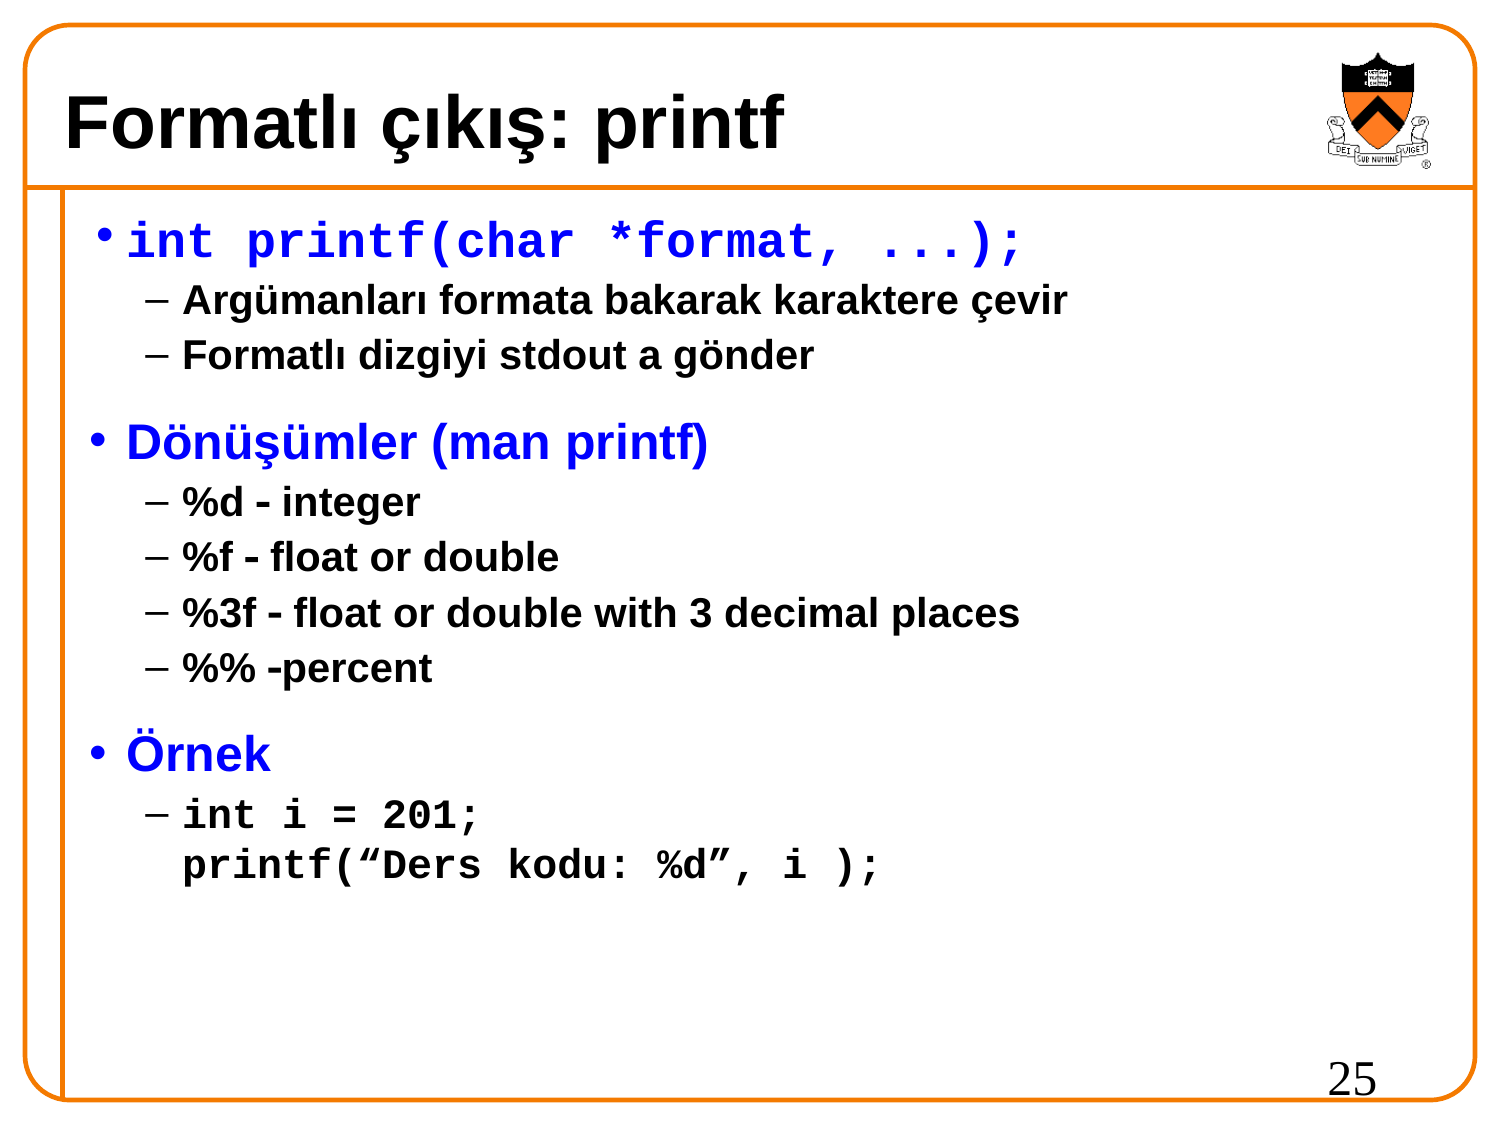

# Formatlı çıkış: printf
int printf(char *format, ...);
Argümanları formata bakarak karaktere çevir
Formatlı dizgiyi stdout a gönder
Dönüşümler (man printf)
%d  integer
%f  float or double
%3f  float or double with 3 decimal places
%% percent
Örnek
int i = 201;
printf(“Ders kodu: %d”, i );
25